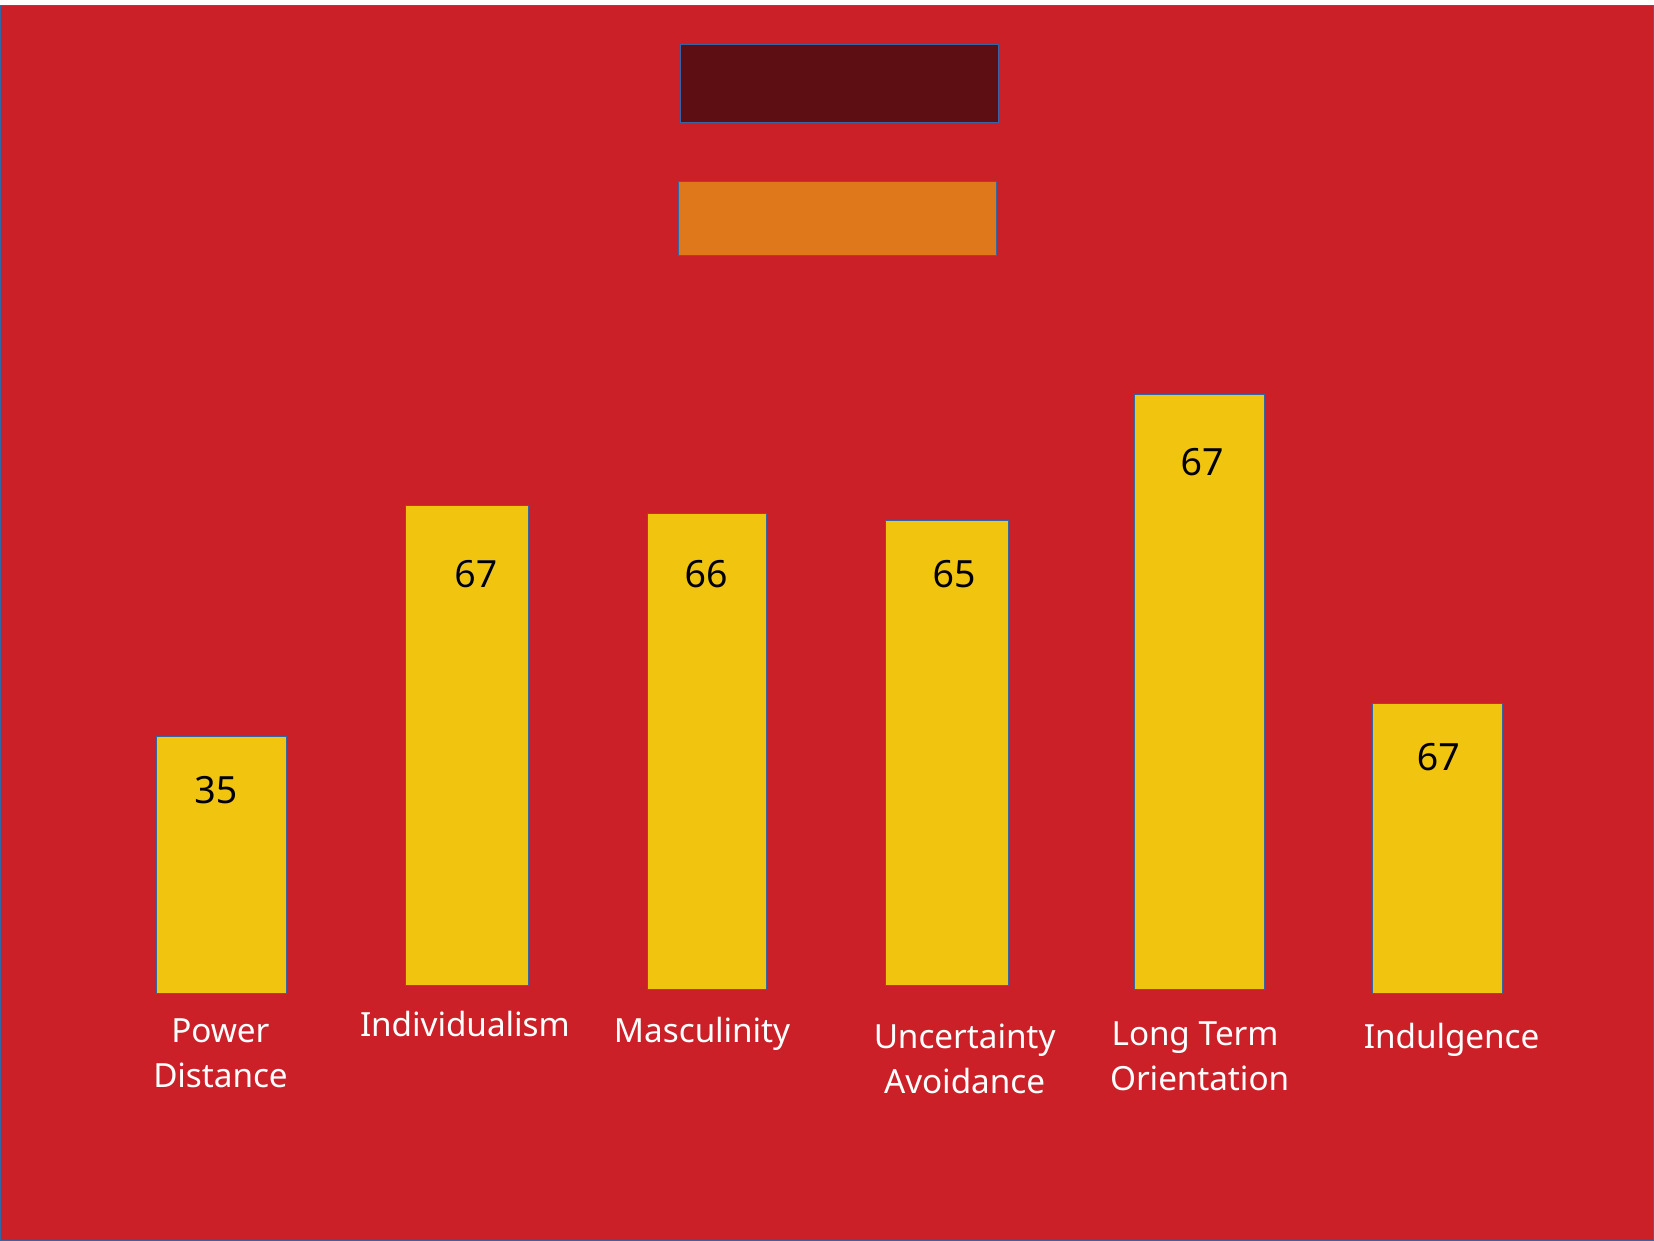

#
67
67
67
66
65
67
35
Individualism
Power
Distance
Masculinity
Long Term
Orientation
Uncertainty
Avoidance
Indulgence